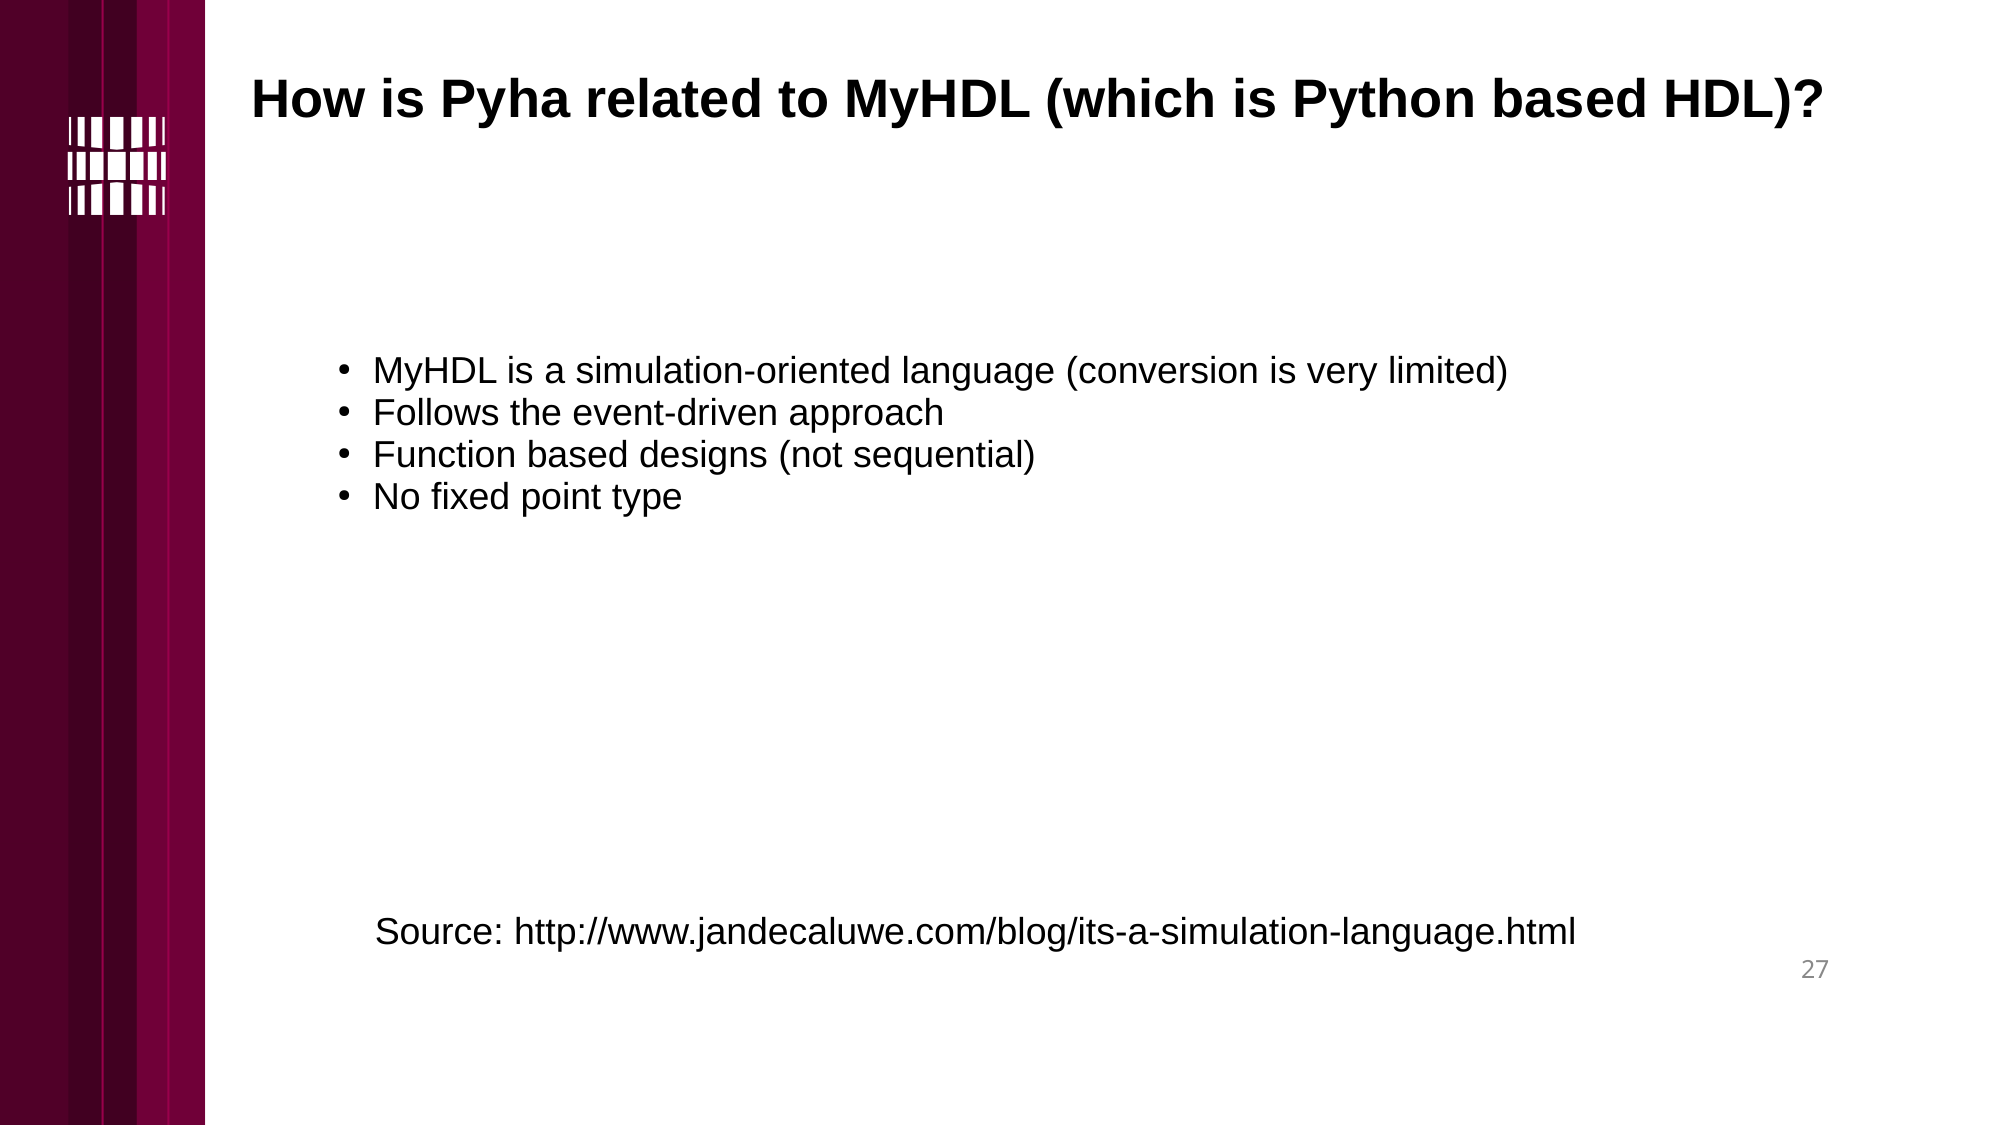

How is Pyha related to MyHDL (which is Python based HDL)?
MyHDL is a simulation-oriented language (conversion is very limited)
Follows the event-driven approach
Function based designs (not sequential)
No fixed point type
Source: http://www.jandecaluwe.com/blog/its-a-simulation-language.html